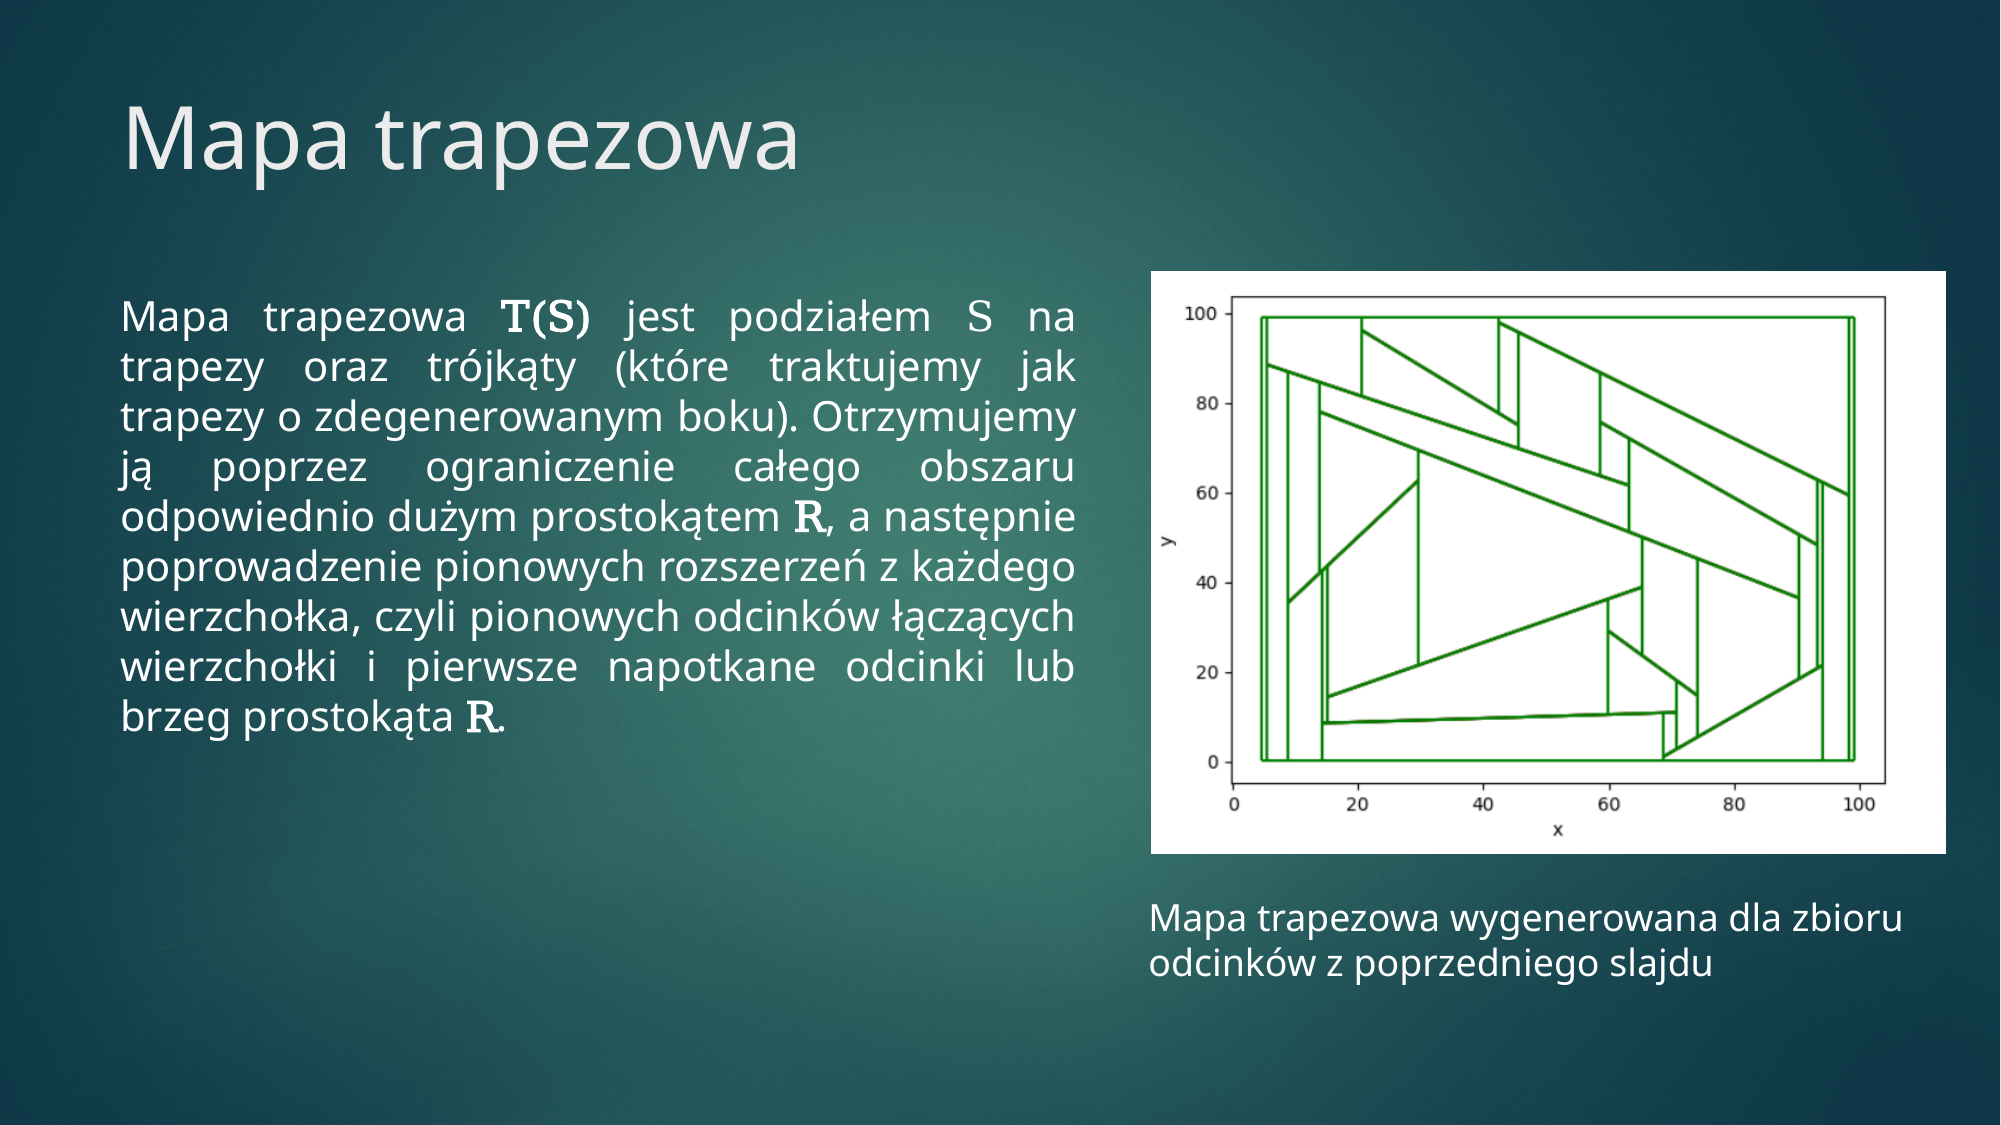

# Mapa trapezowa
Mapa trapezowa T(S) jest podziałem S na trapezy oraz trójkąty (które traktujemy jak trapezy o zdegenerowanym boku). Otrzymujemy ją poprzez ograniczenie całego obszaru odpowiednio dużym prostokątem R, a następnie poprowadzenie pionowych rozszerzeń z każdego wierzchołka, czyli pionowych odcinków łączących wierzchołki i pierwsze napotkane odcinki lub brzeg prostokąta R.
Mapa trapezowa wygenerowana dla zbioru odcinków z poprzedniego slajdu